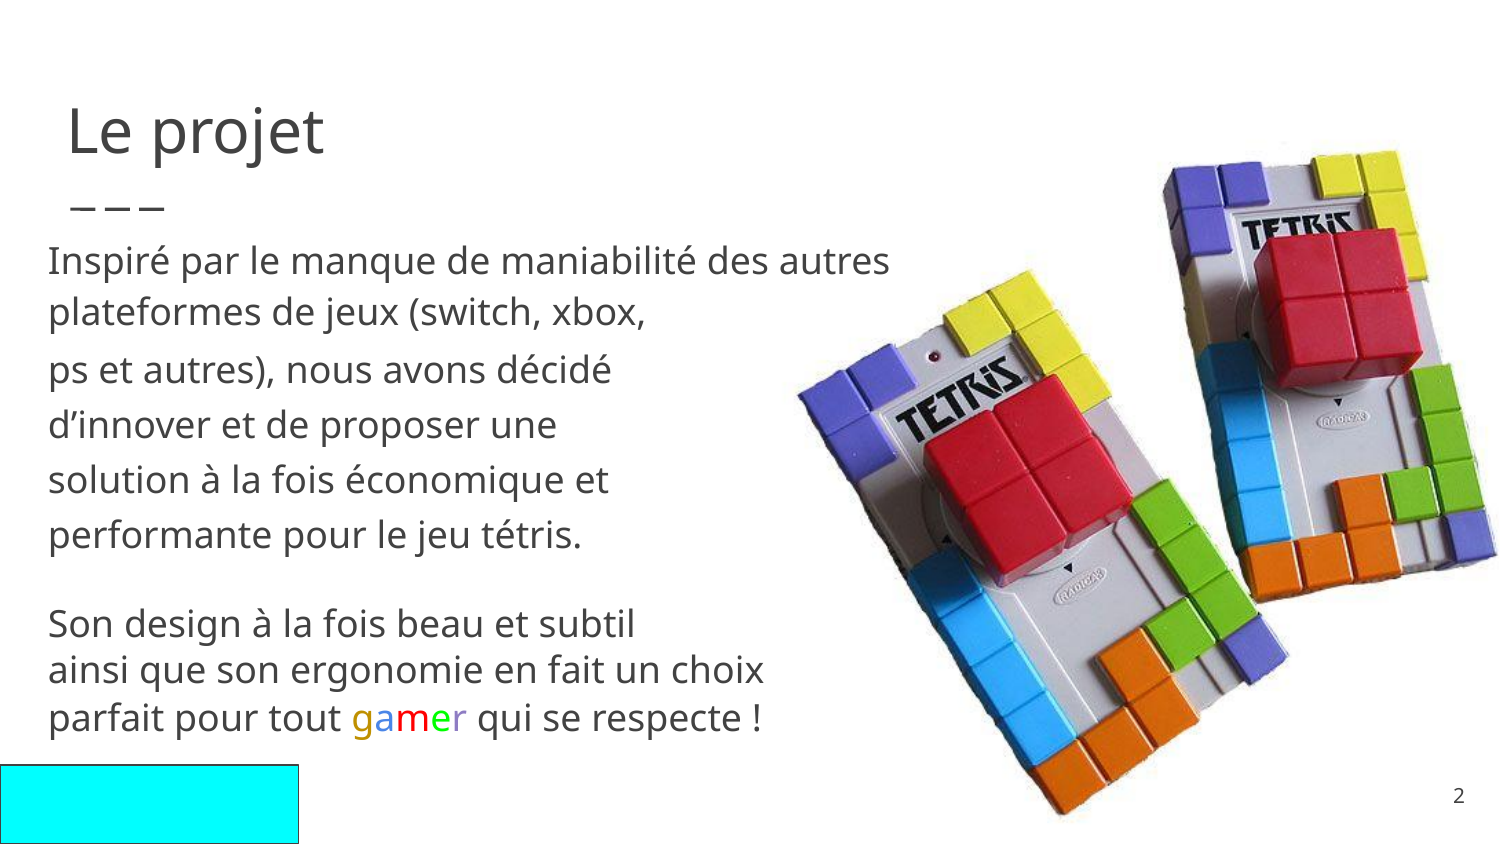

# Le projet
Inspiré par le manque de maniabilité des autres
plateformes de jeux (switch, xbox,
ps et autres), nous avons décidé
d’innover et de proposer une
solution à la fois économique et
performante pour le jeu tétris.
Son design à la fois beau et subtil
ainsi que son ergonomie en fait un choix
parfait pour tout gamer qui se respecte !